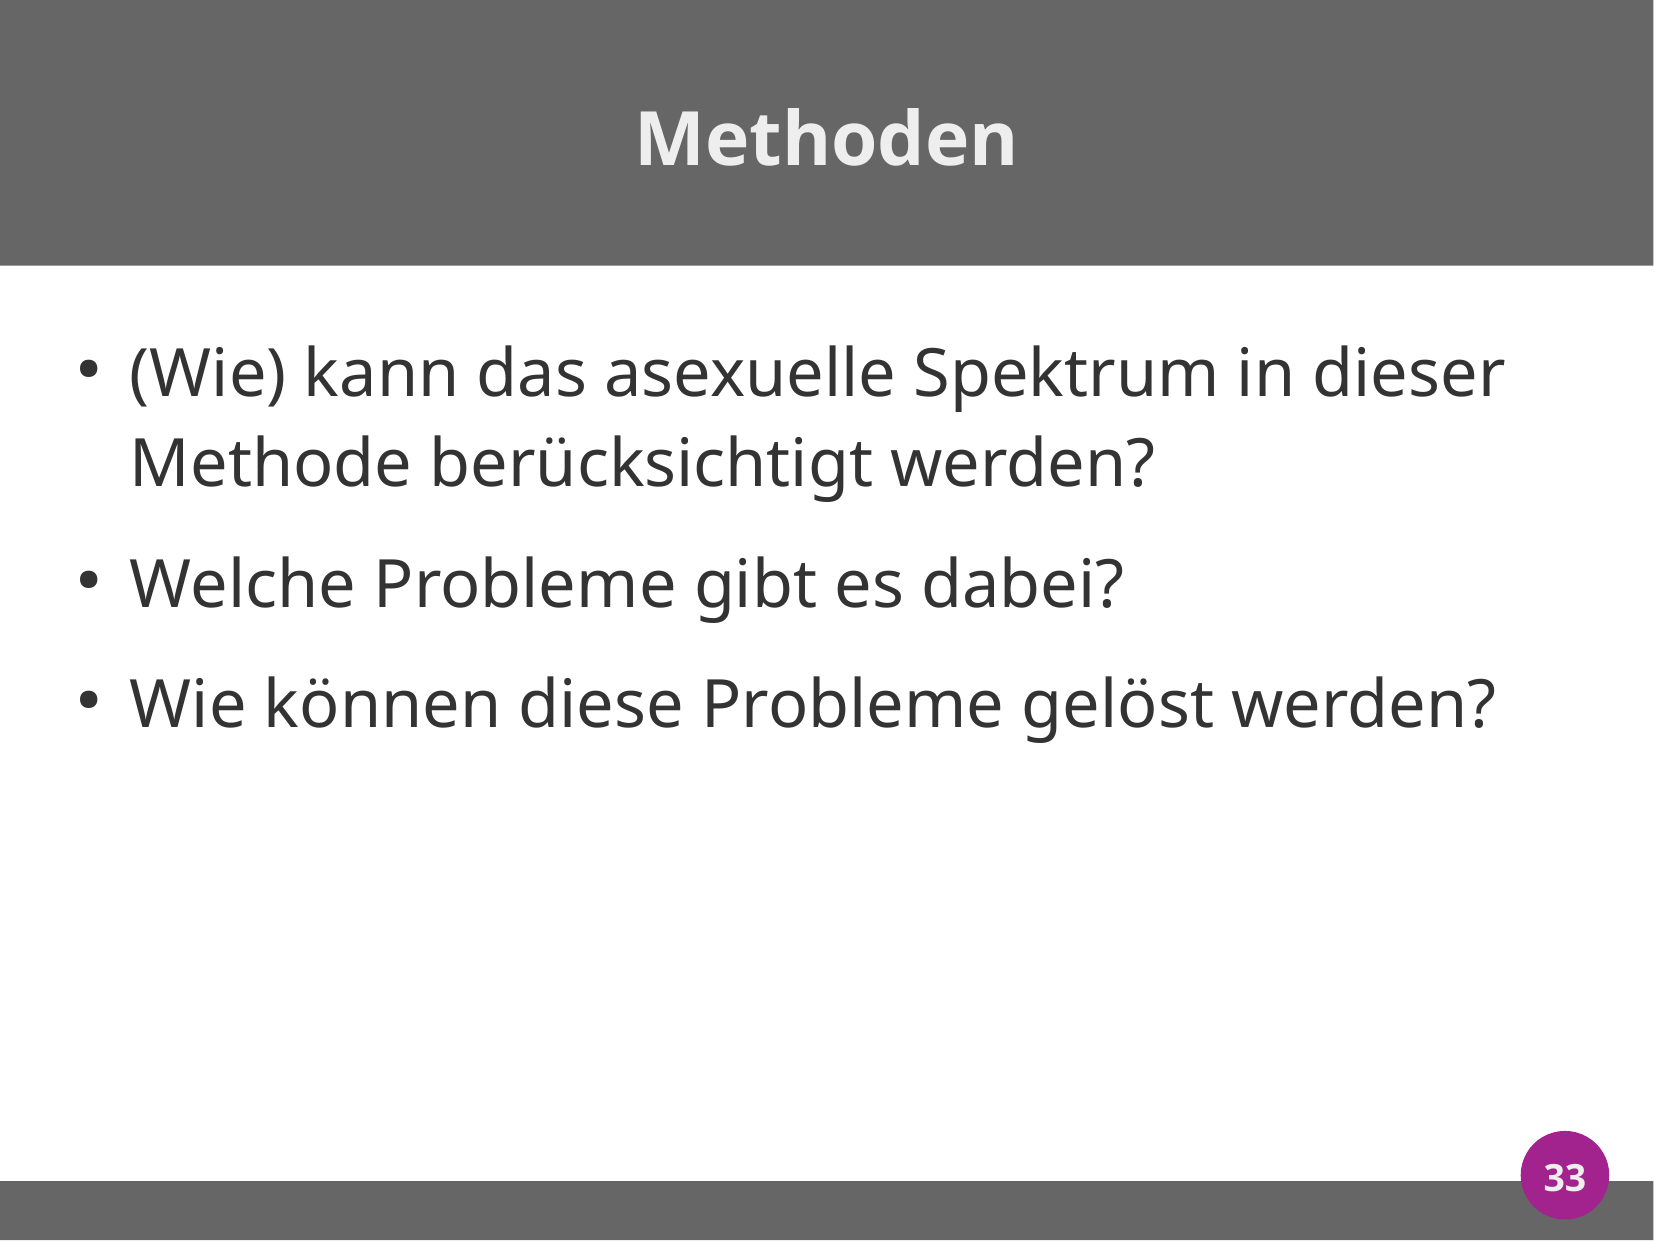

# Methoden
(Wie) kann das asexuelle Spektrum in dieser Methode berücksichtigt werden?
Welche Probleme gibt es dabei?
Wie können diese Probleme gelöst werden?
33